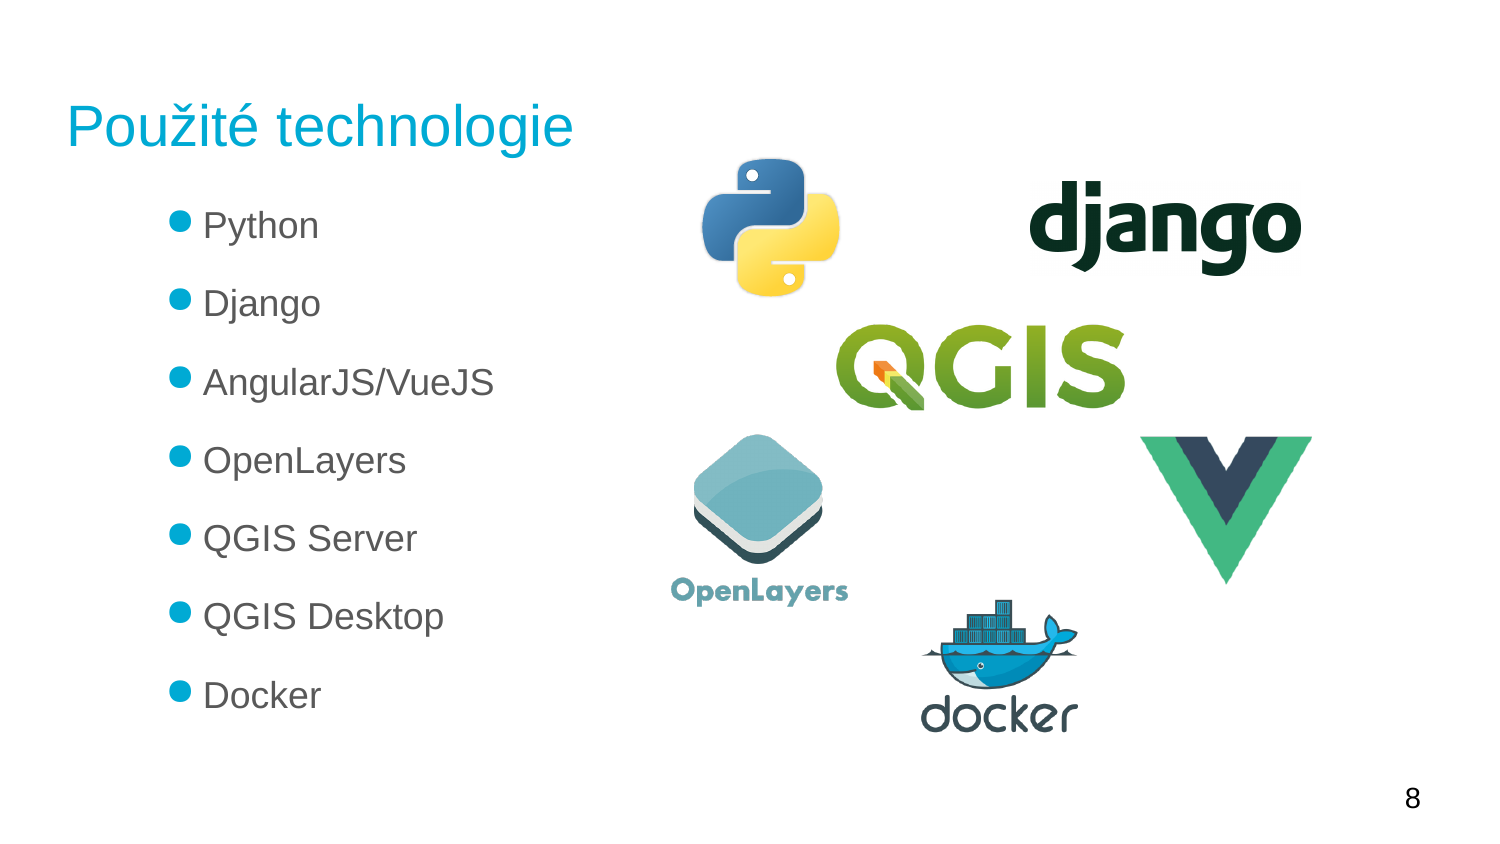

# Použité technologie
Python
Django
AngularJS/VueJS
OpenLayers
QGIS Server
QGIS Desktop
Docker